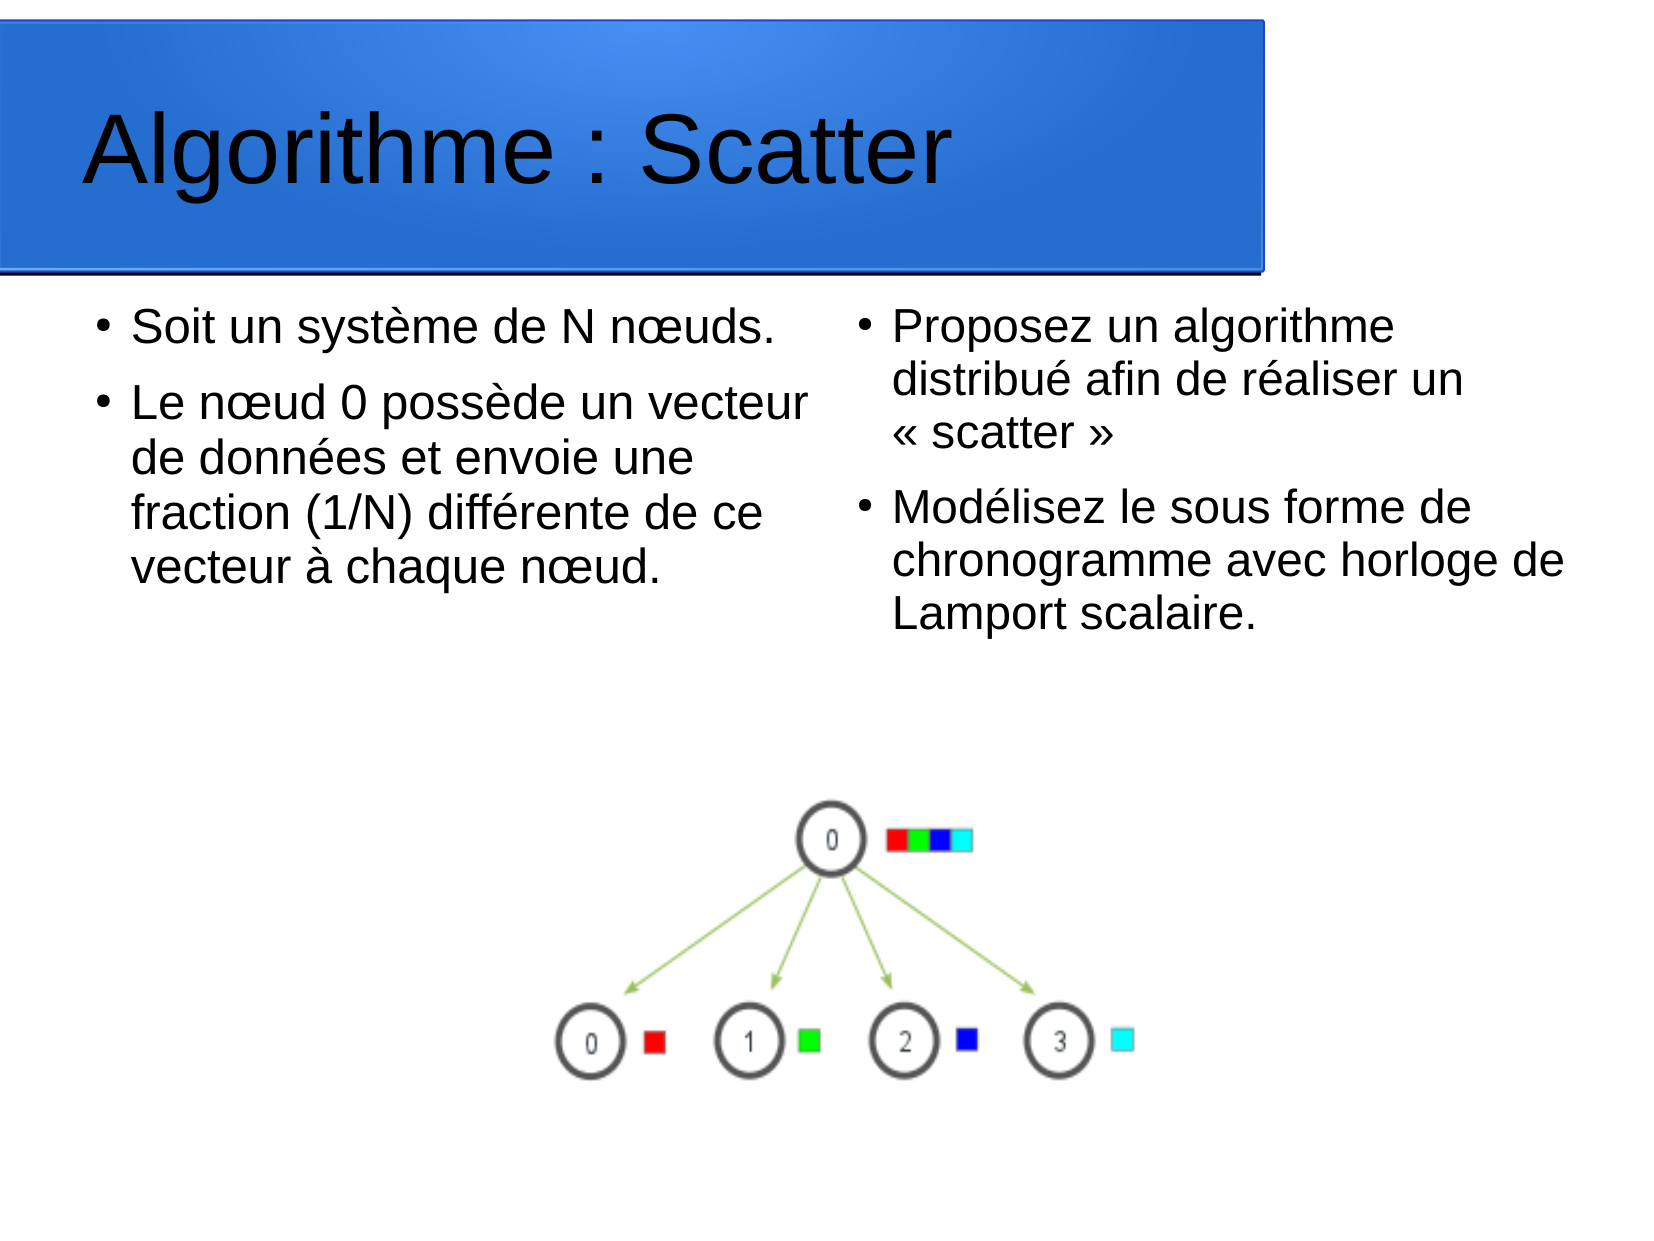

# Algorithme : Scatter
Soit un système de N nœuds.
Le nœud 0 possède un vecteur de données et envoie une fraction (1/N) différente de ce vecteur à chaque nœud.
Proposez un algorithme distribué afin de réaliser un « scatter »
Modélisez le sous forme de chronogramme avec horloge de Lamport scalaire.